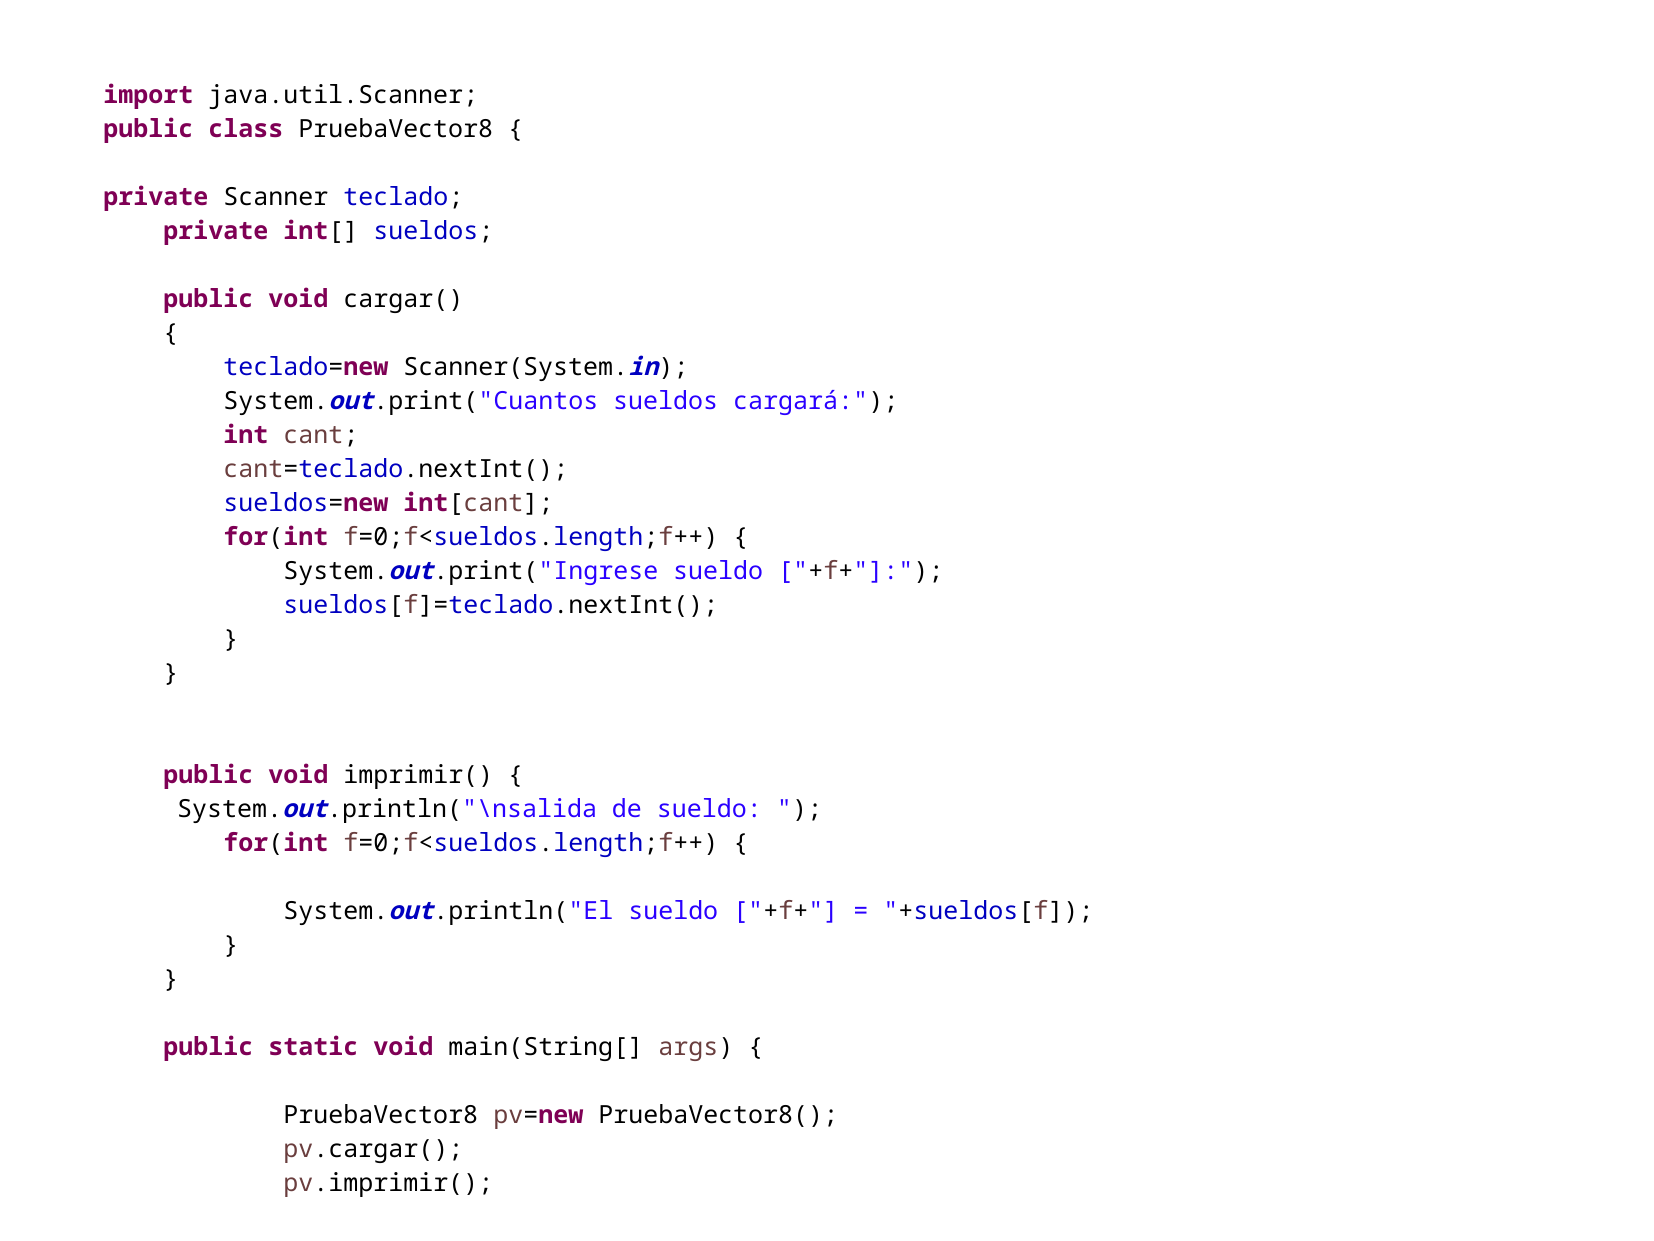

import java.util.Scanner;
public class PruebaVector8 {
private Scanner teclado;
 private int[] sueldos;
 public void cargar()
 {
 teclado=new Scanner(System.in);
 System.out.print("Cuantos sueldos cargará:");
 int cant;
 cant=teclado.nextInt();
 sueldos=new int[cant];
 for(int f=0;f<sueldos.length;f++) {
 System.out.print("Ingrese sueldo ["+f+"]:");
 sueldos[f]=teclado.nextInt();
 }
 }
 public void imprimir() {
 	System.out.println("\nsalida de sueldo: ");
 for(int f=0;f<sueldos.length;f++) {
 System.out.println("El sueldo ["+f+"] = "+sueldos[f]);
 }
 }
 public static void main(String[] args) {
 PruebaVector8 pv=new PruebaVector8();
 pv.cargar();
 pv.imprimir();
 }
}